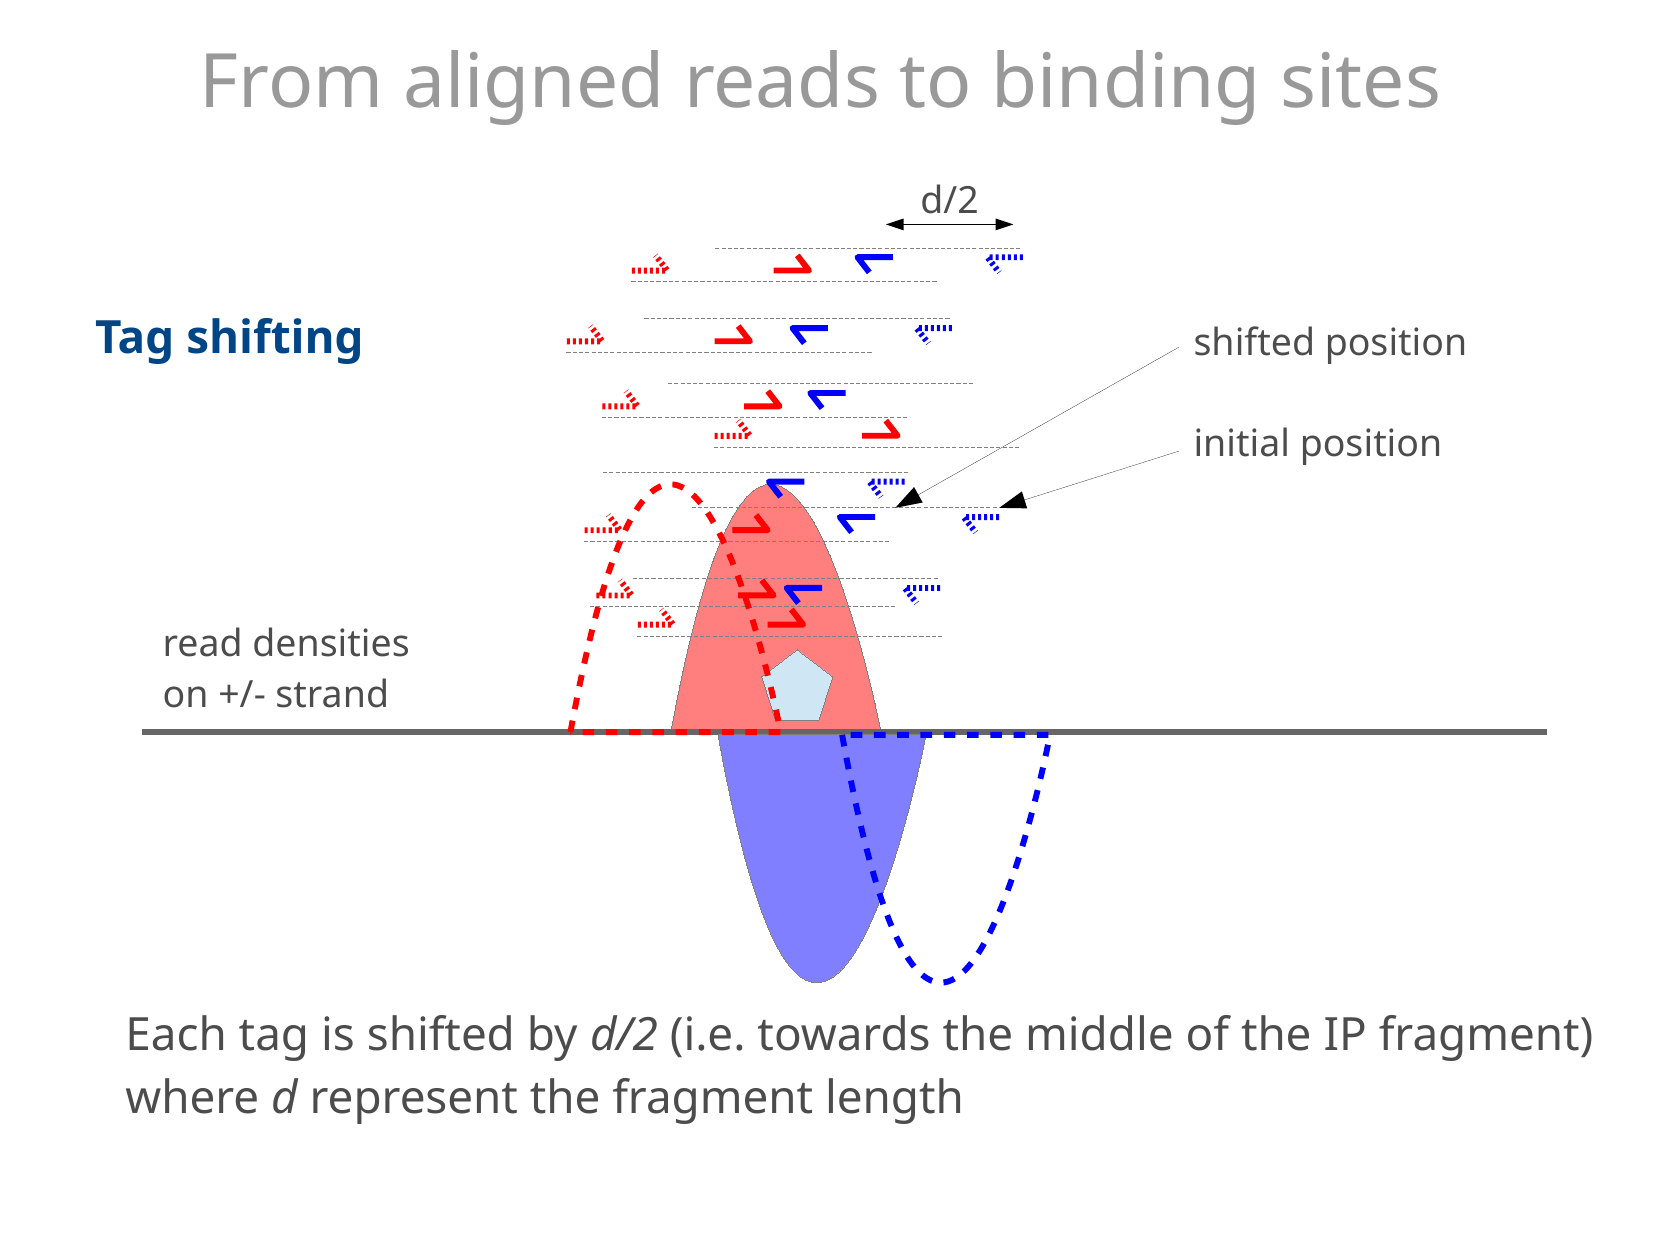

# From aligned reads to binding sites
d/2
Tag shifting
shifted position
initial position
read densities
on +/- strand
Each tag is shifted by d/2 (i.e. towards the middle of the IP fragment)
where d represent the fragment length